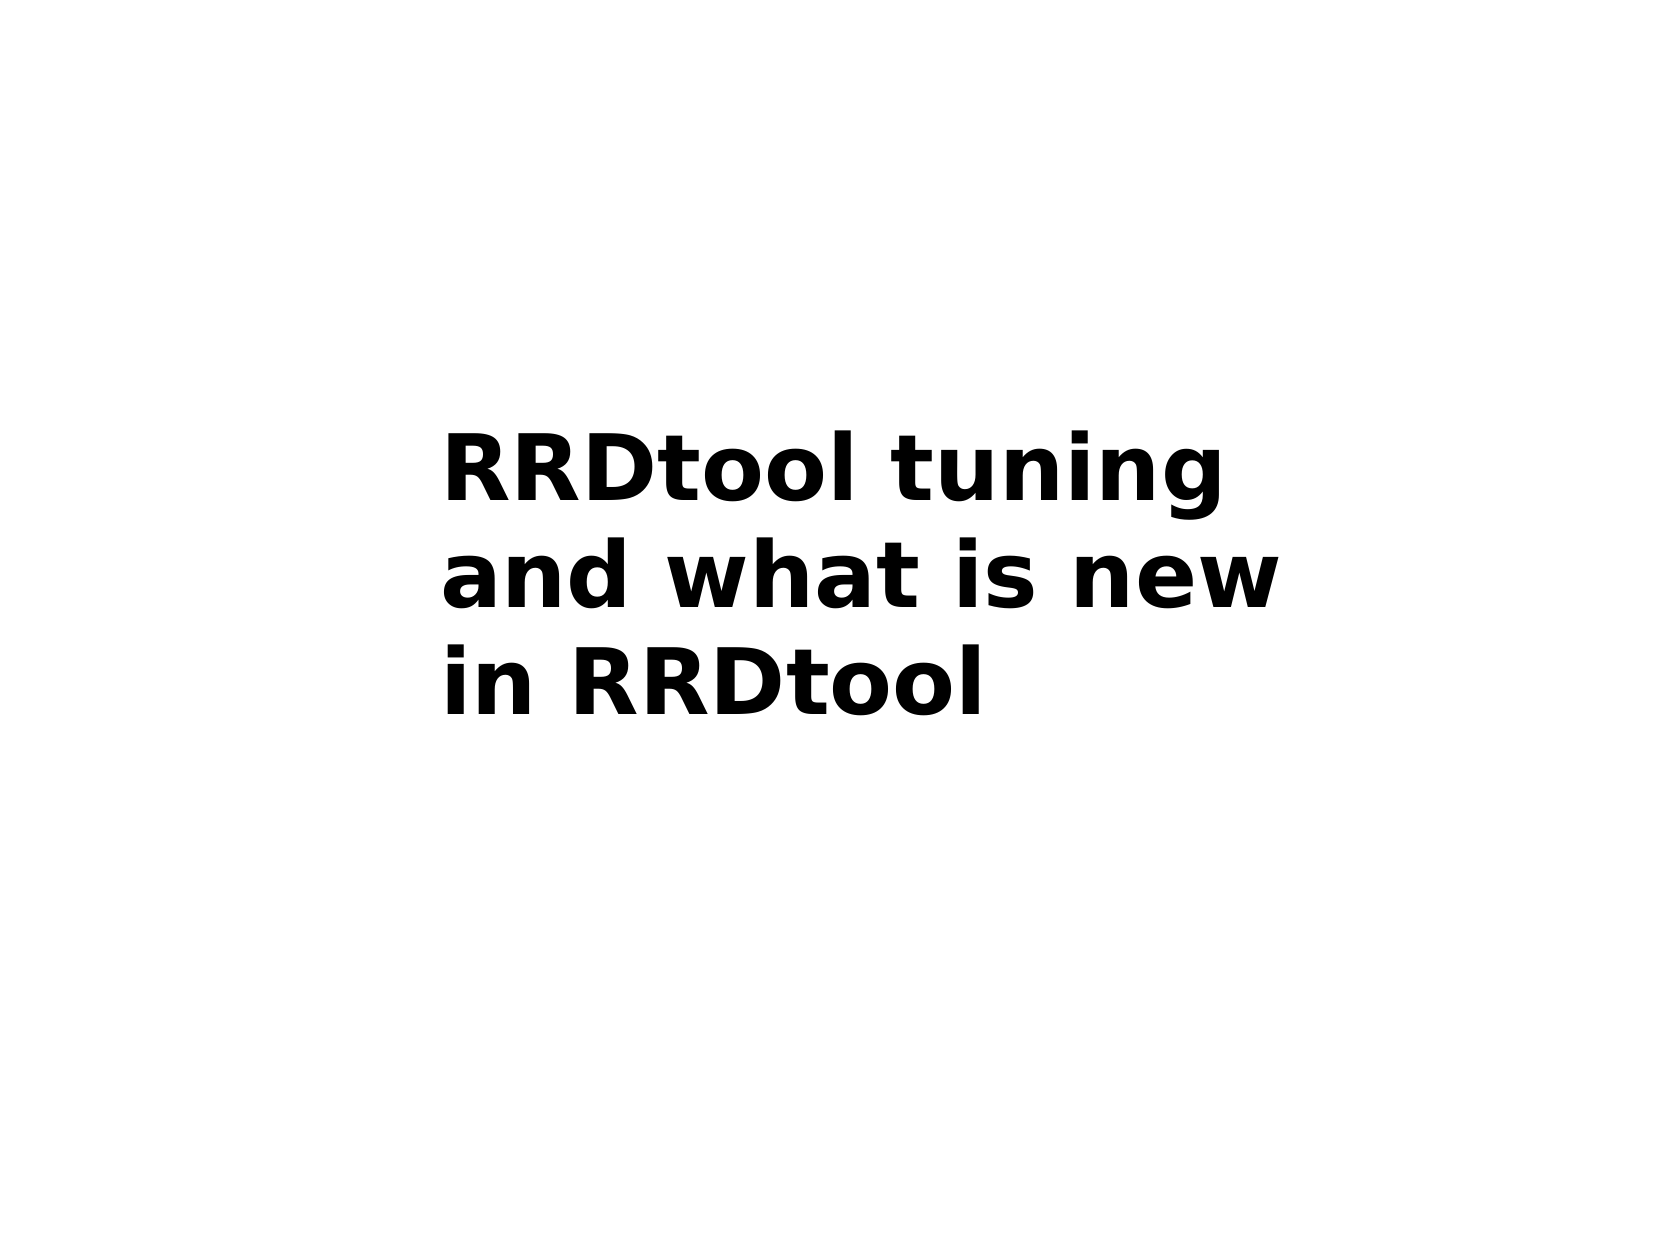

RRDtool tuning and what is new in RRDtool